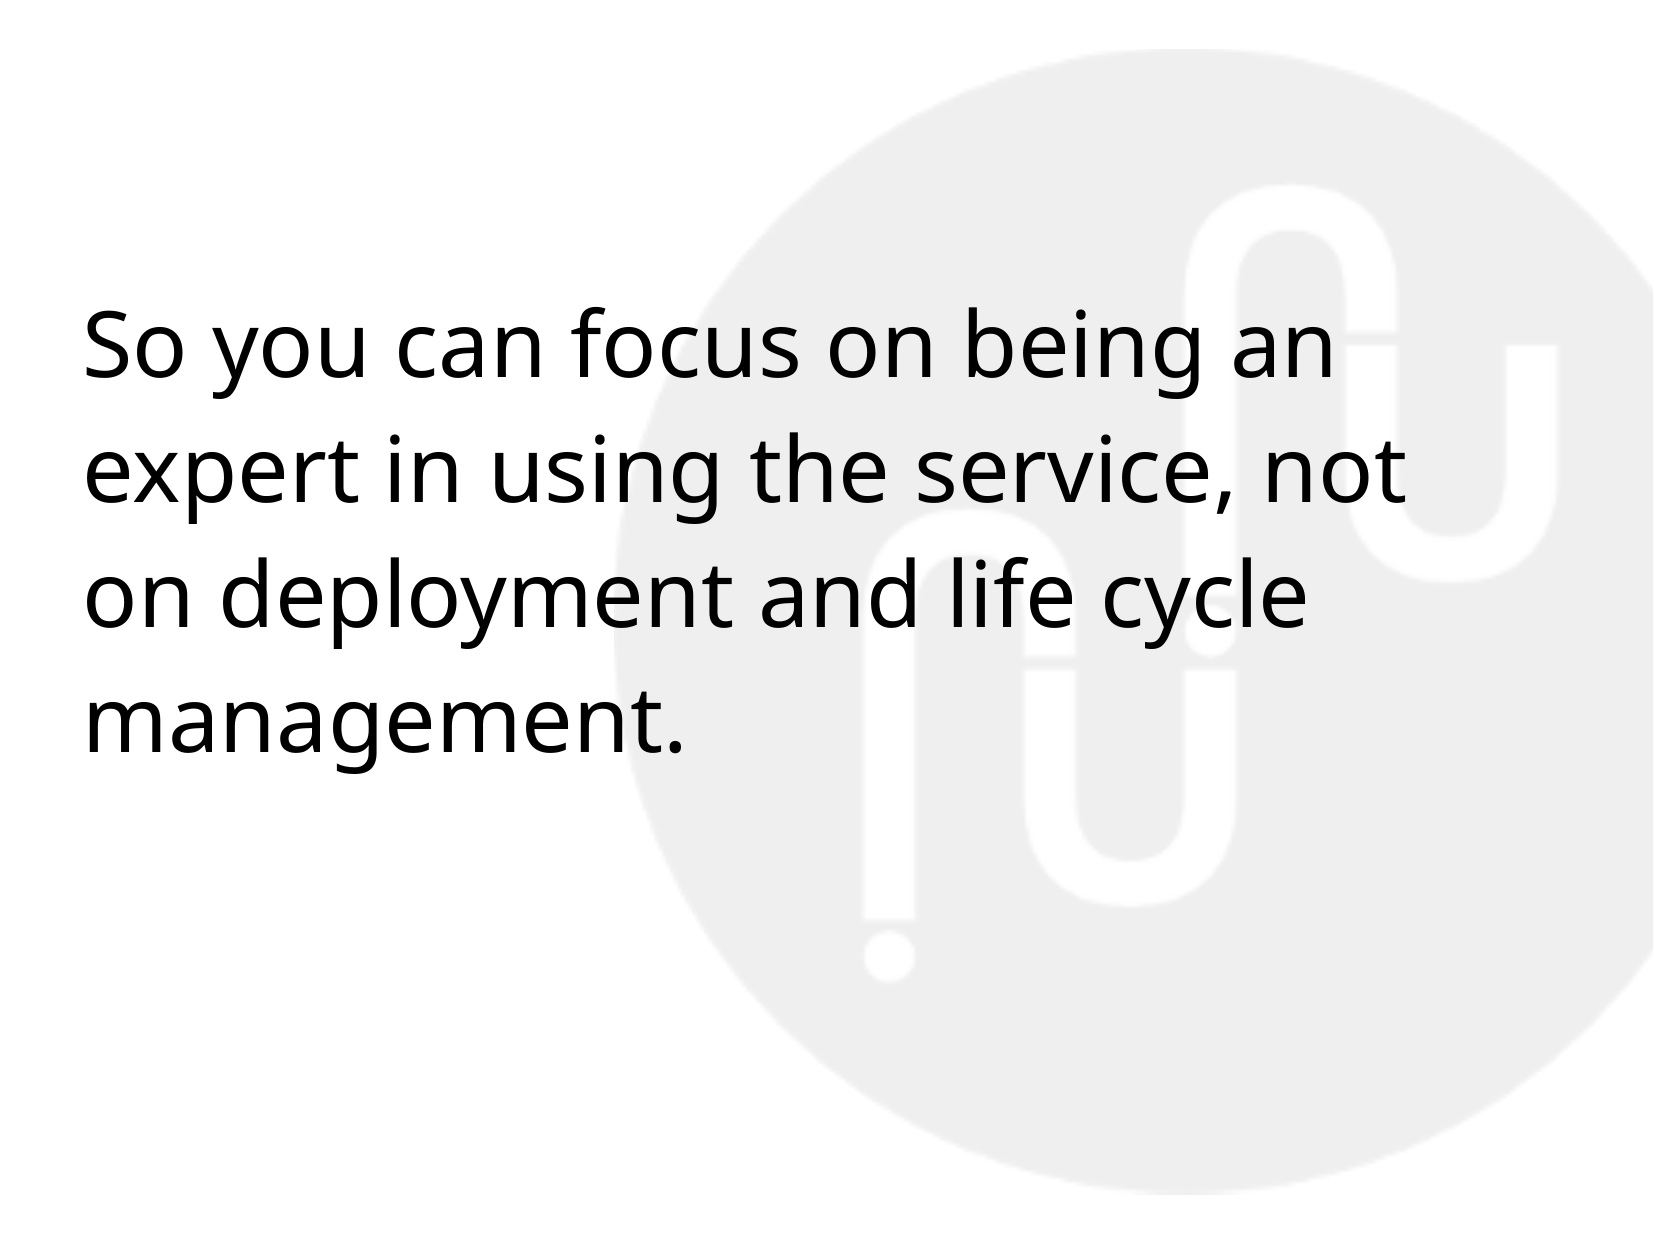

# So you can focus on being an
expert in using the service, not
on deployment and life cycle
management.